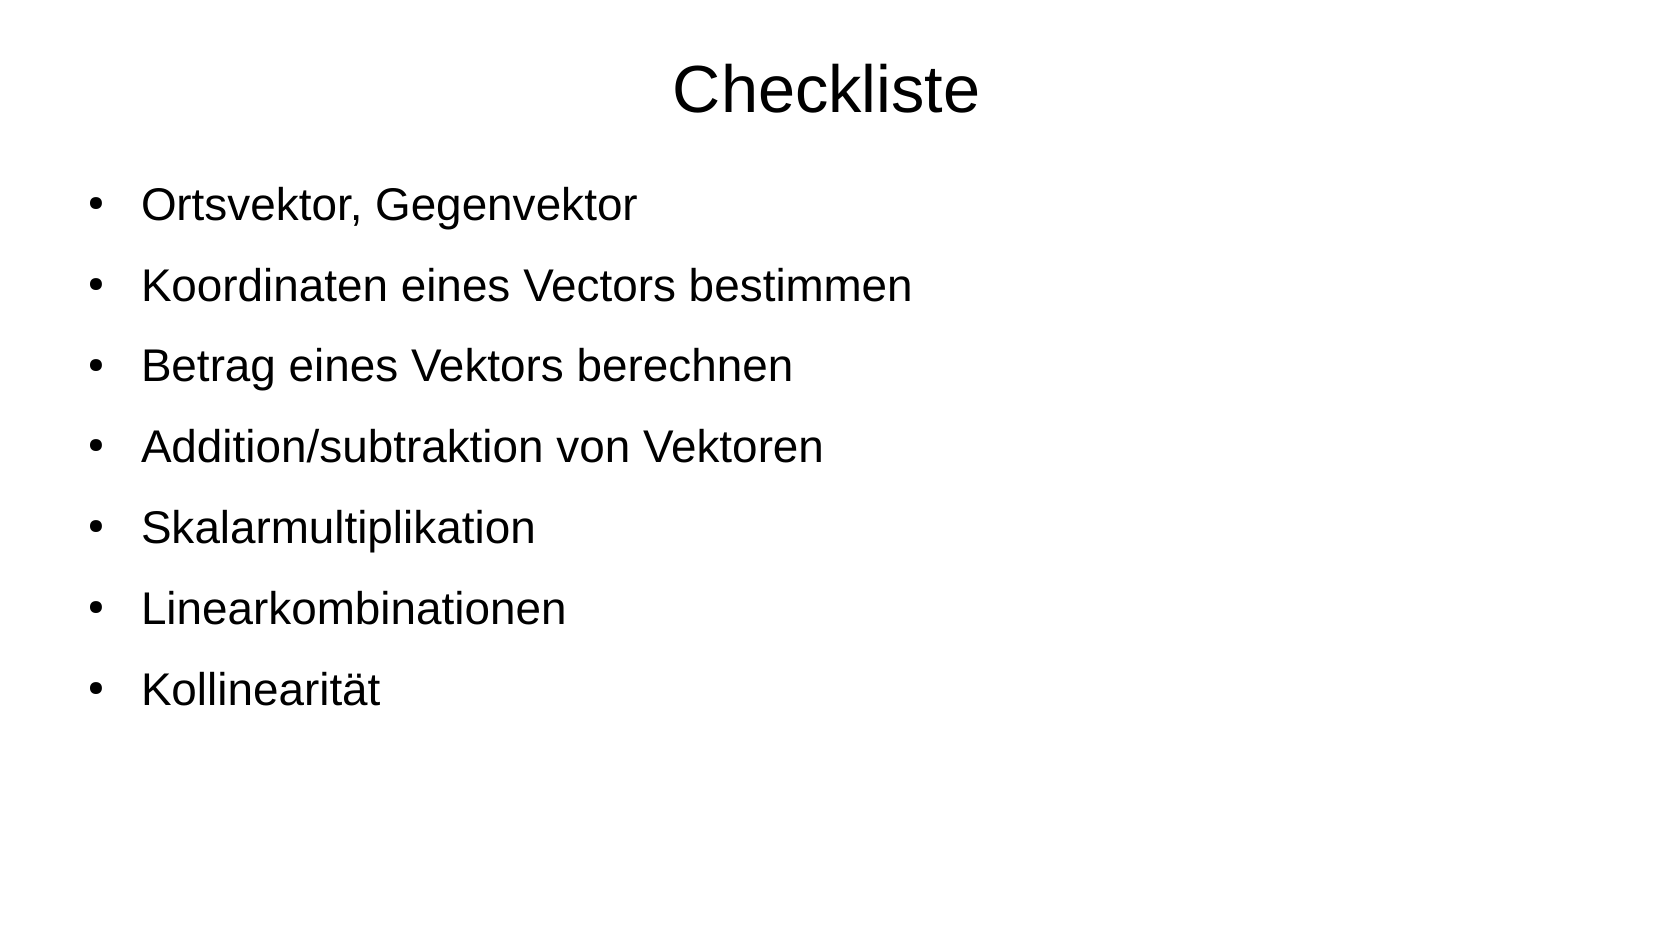

# Checkliste
Ortsvektor, Gegenvektor
Koordinaten eines Vectors bestimmen
Betrag eines Vektors berechnen
Addition/subtraktion von Vektoren
Skalarmultiplikation
Linearkombinationen
Kollinearität